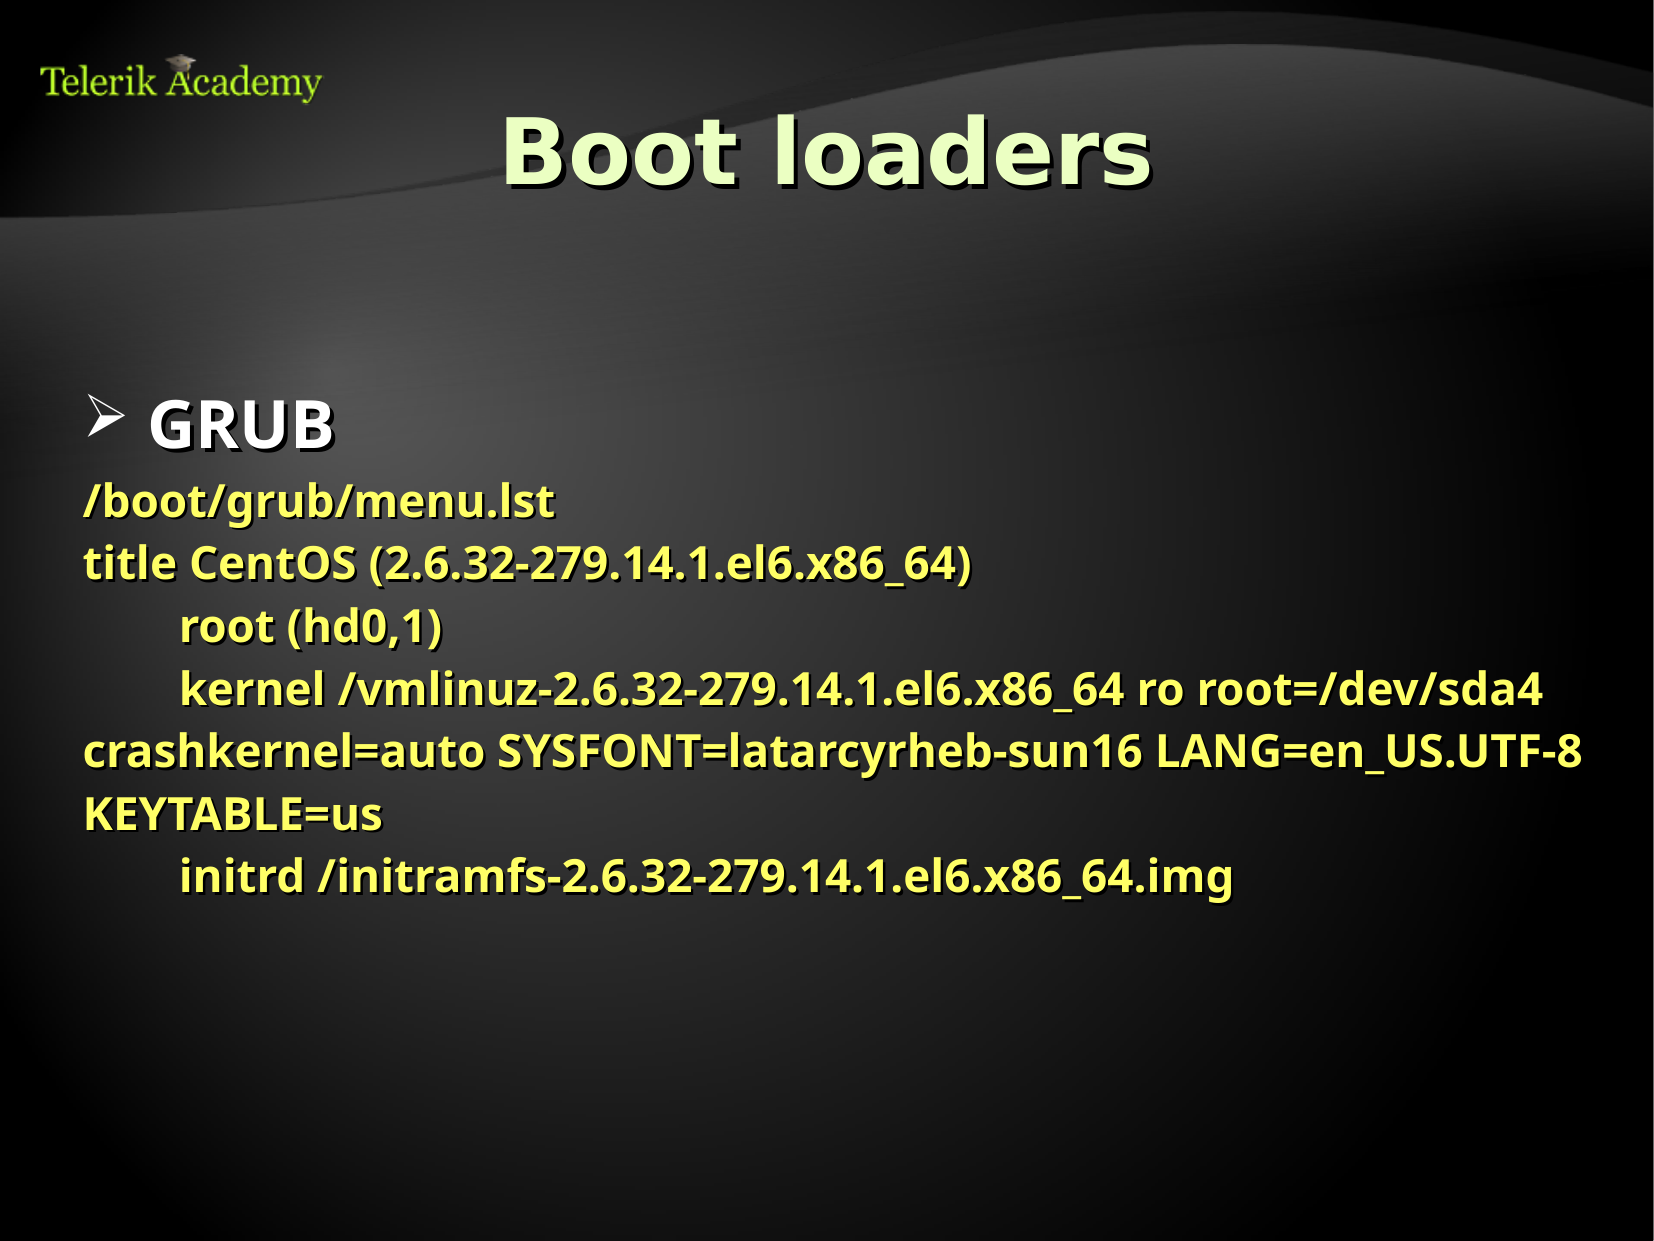

Boot loaders
# GRUB
/boot/grub/menu.lst
title CentOS (2.6.32-279.14.1.el6.x86_64)
 root (hd0,1)
 kernel /vmlinuz-2.6.32-279.14.1.el6.x86_64 ro root=/dev/sda4 crashkernel=auto SYSFONT=latarcyrheb-sun16 LANG=en_US.UTF-8 KEYTABLE=us
 initrd /initramfs-2.6.32-279.14.1.el6.x86_64.img